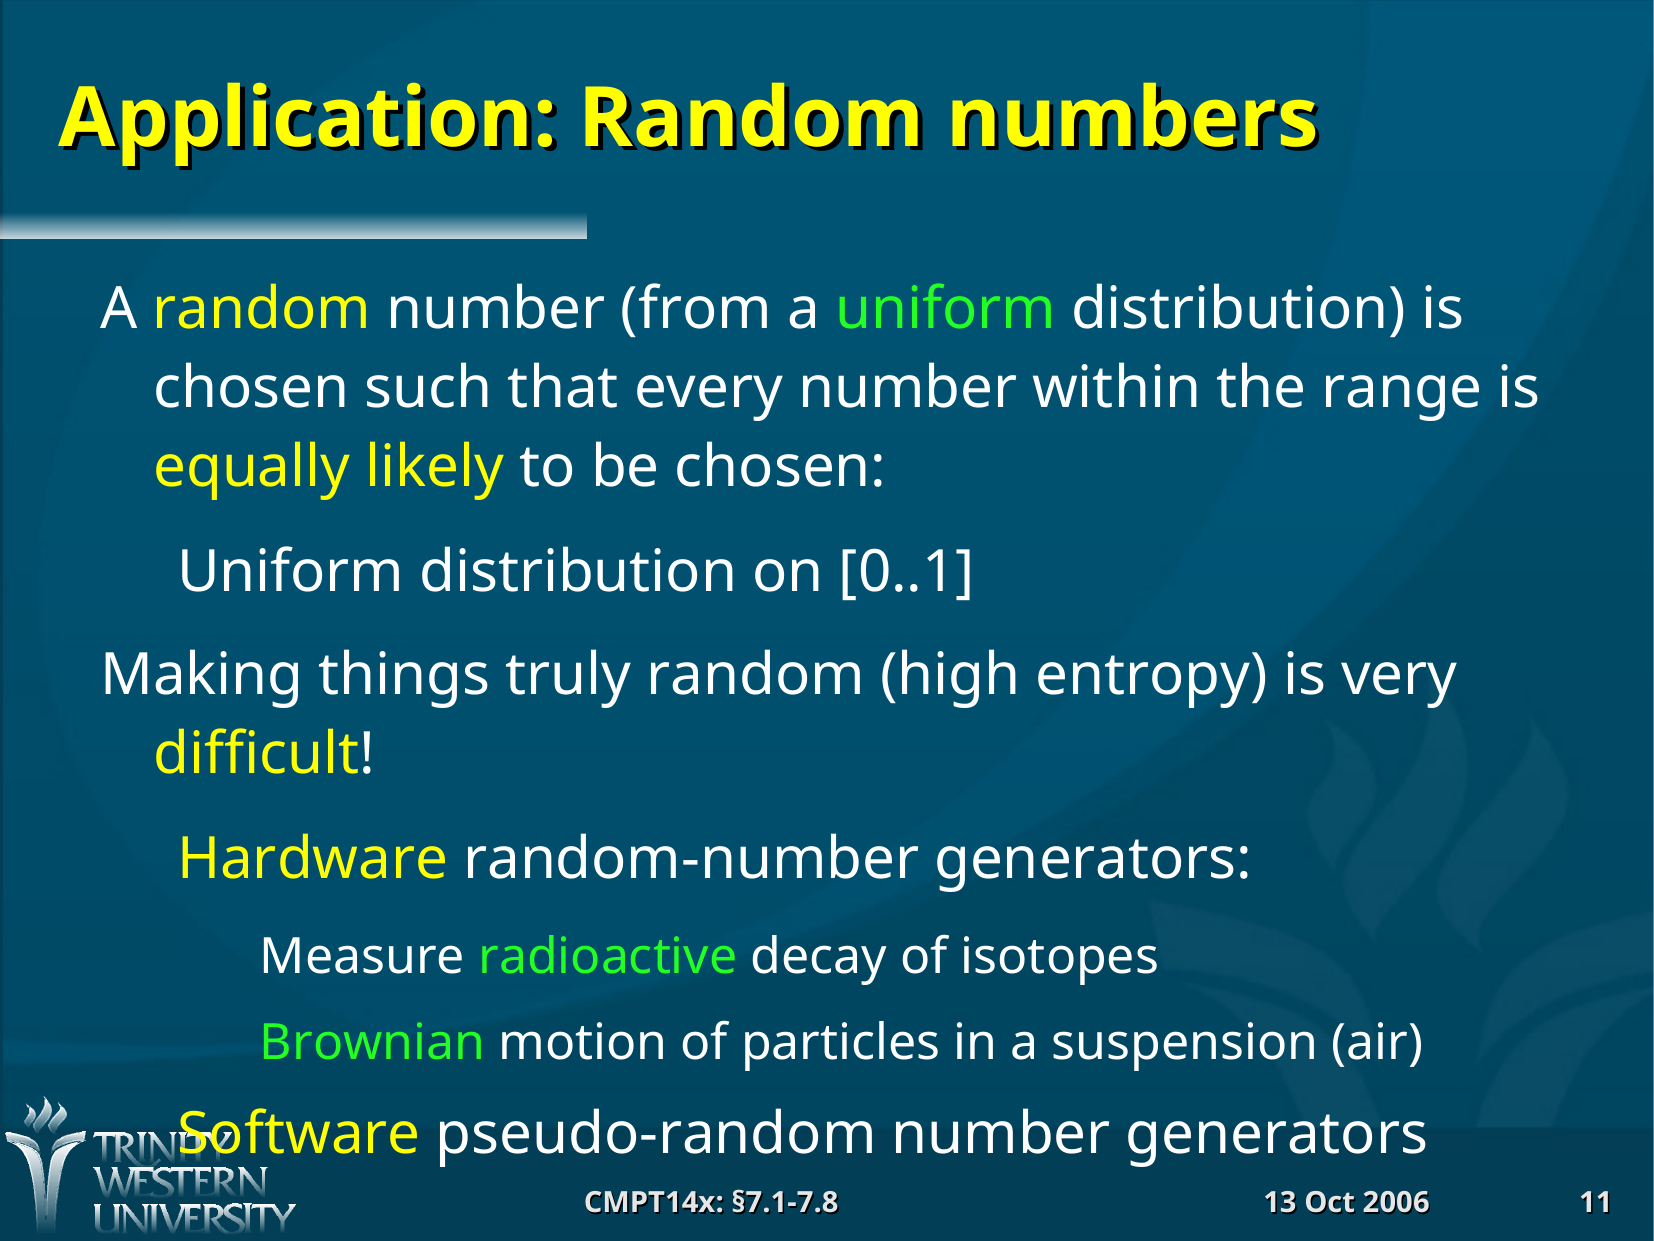

# Application: Random numbers
A random number (from a uniform distribution) is chosen such that every number within the range is equally likely to be chosen:
Uniform distribution on [0..1]
Making things truly random (high entropy) is very difficult!
Hardware random-number generators:
Measure radioactive decay of isotopes
Brownian motion of particles in a suspension (air)
Software pseudo-random number generators
CMPT14x: §7.1-7.8
13 Oct 2006
11